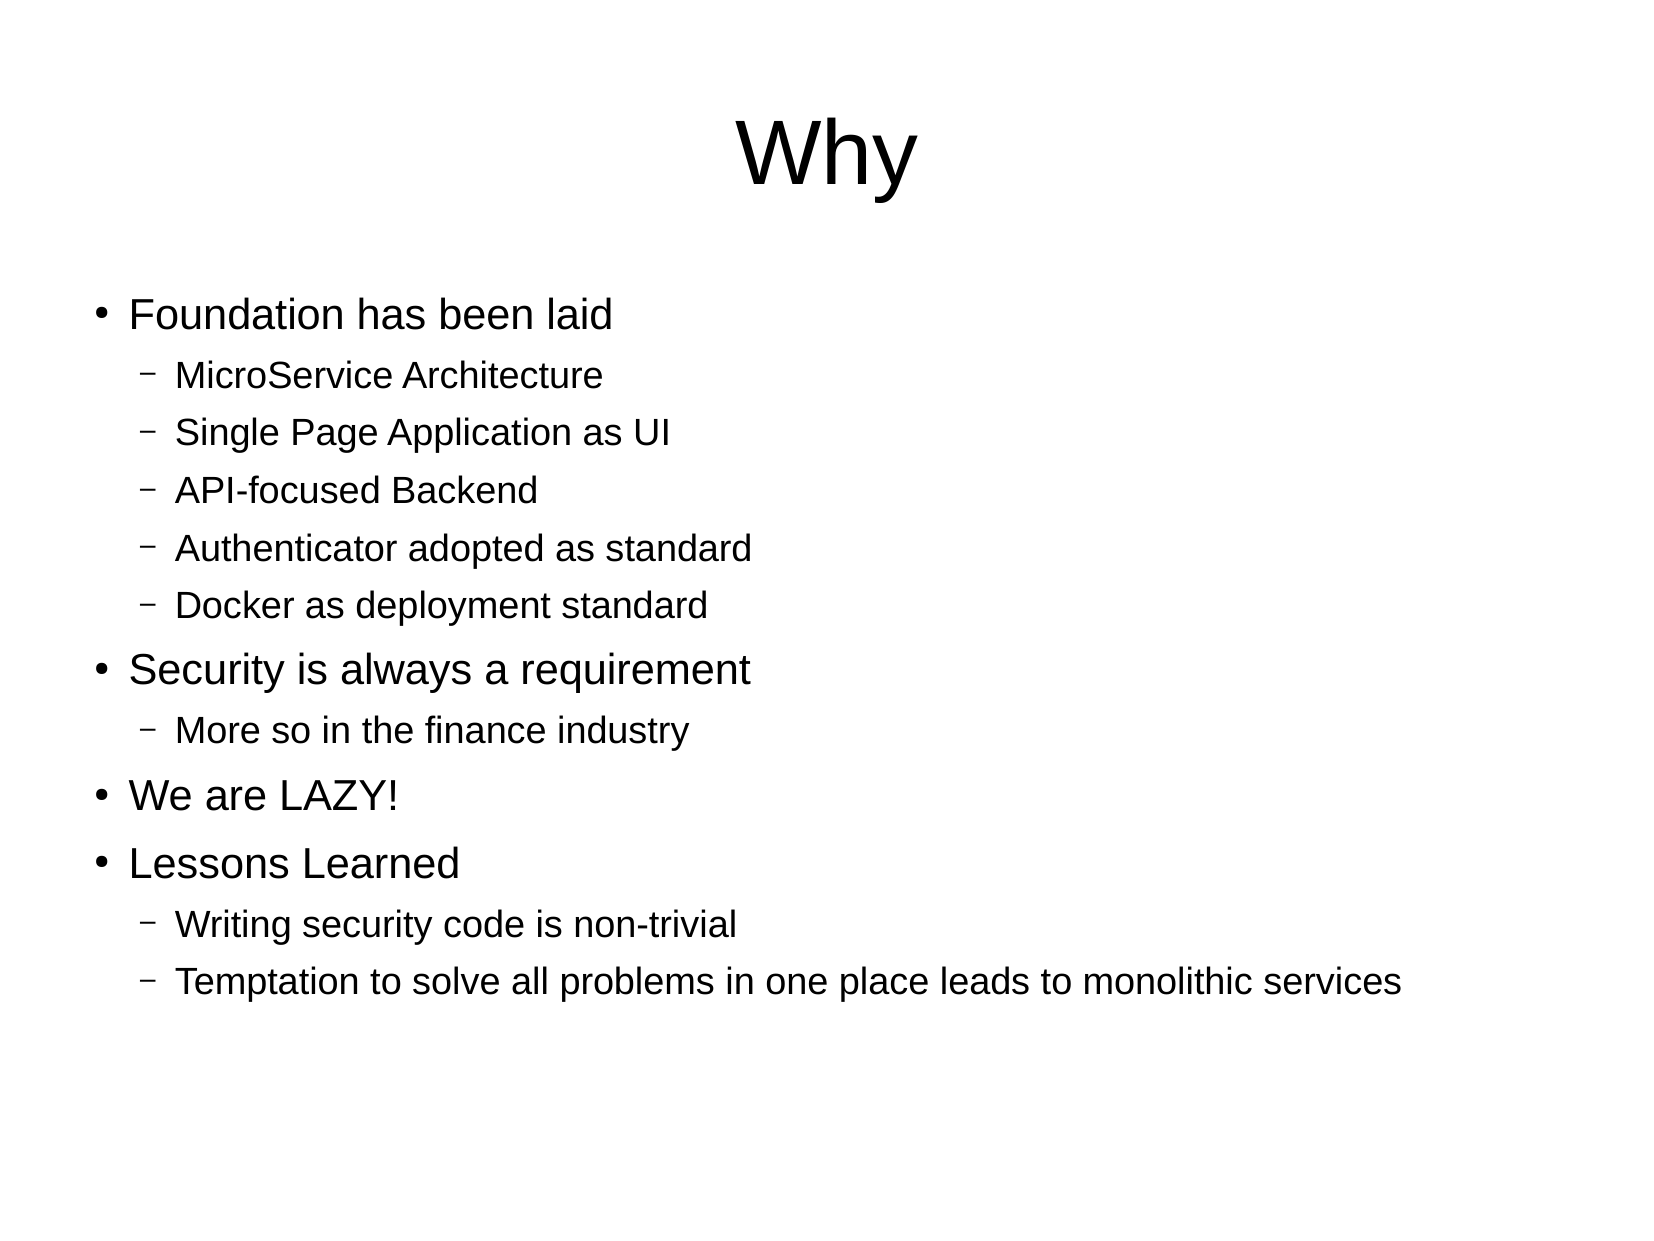

# Why
Foundation has been laid
MicroService Architecture
Single Page Application as UI
API-focused Backend
Authenticator adopted as standard
Docker as deployment standard
Security is always a requirement
More so in the finance industry
We are LAZY!
Lessons Learned
Writing security code is non-trivial
Temptation to solve all problems in one place leads to monolithic services